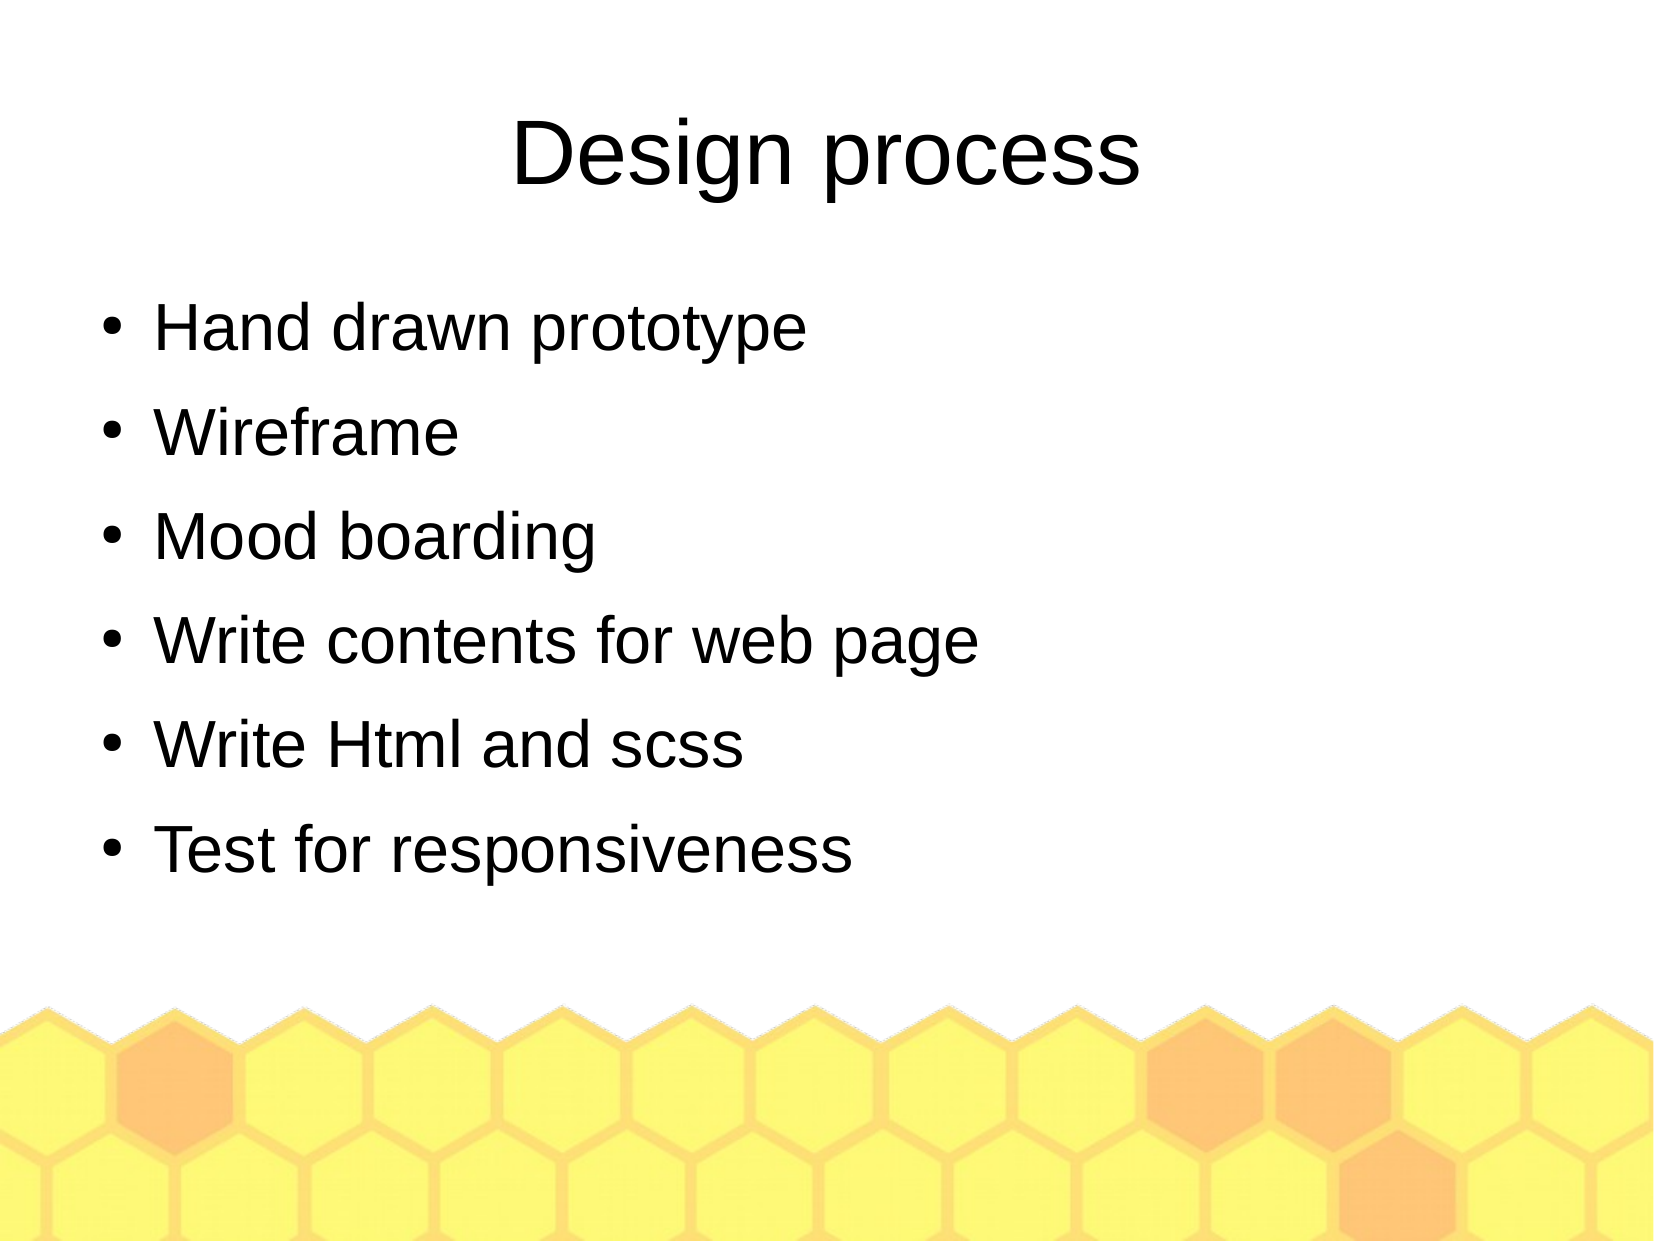

# Design process
Hand drawn prototype
Wireframe
Mood boarding
Write contents for web page
Write Html and scss
Test for responsiveness